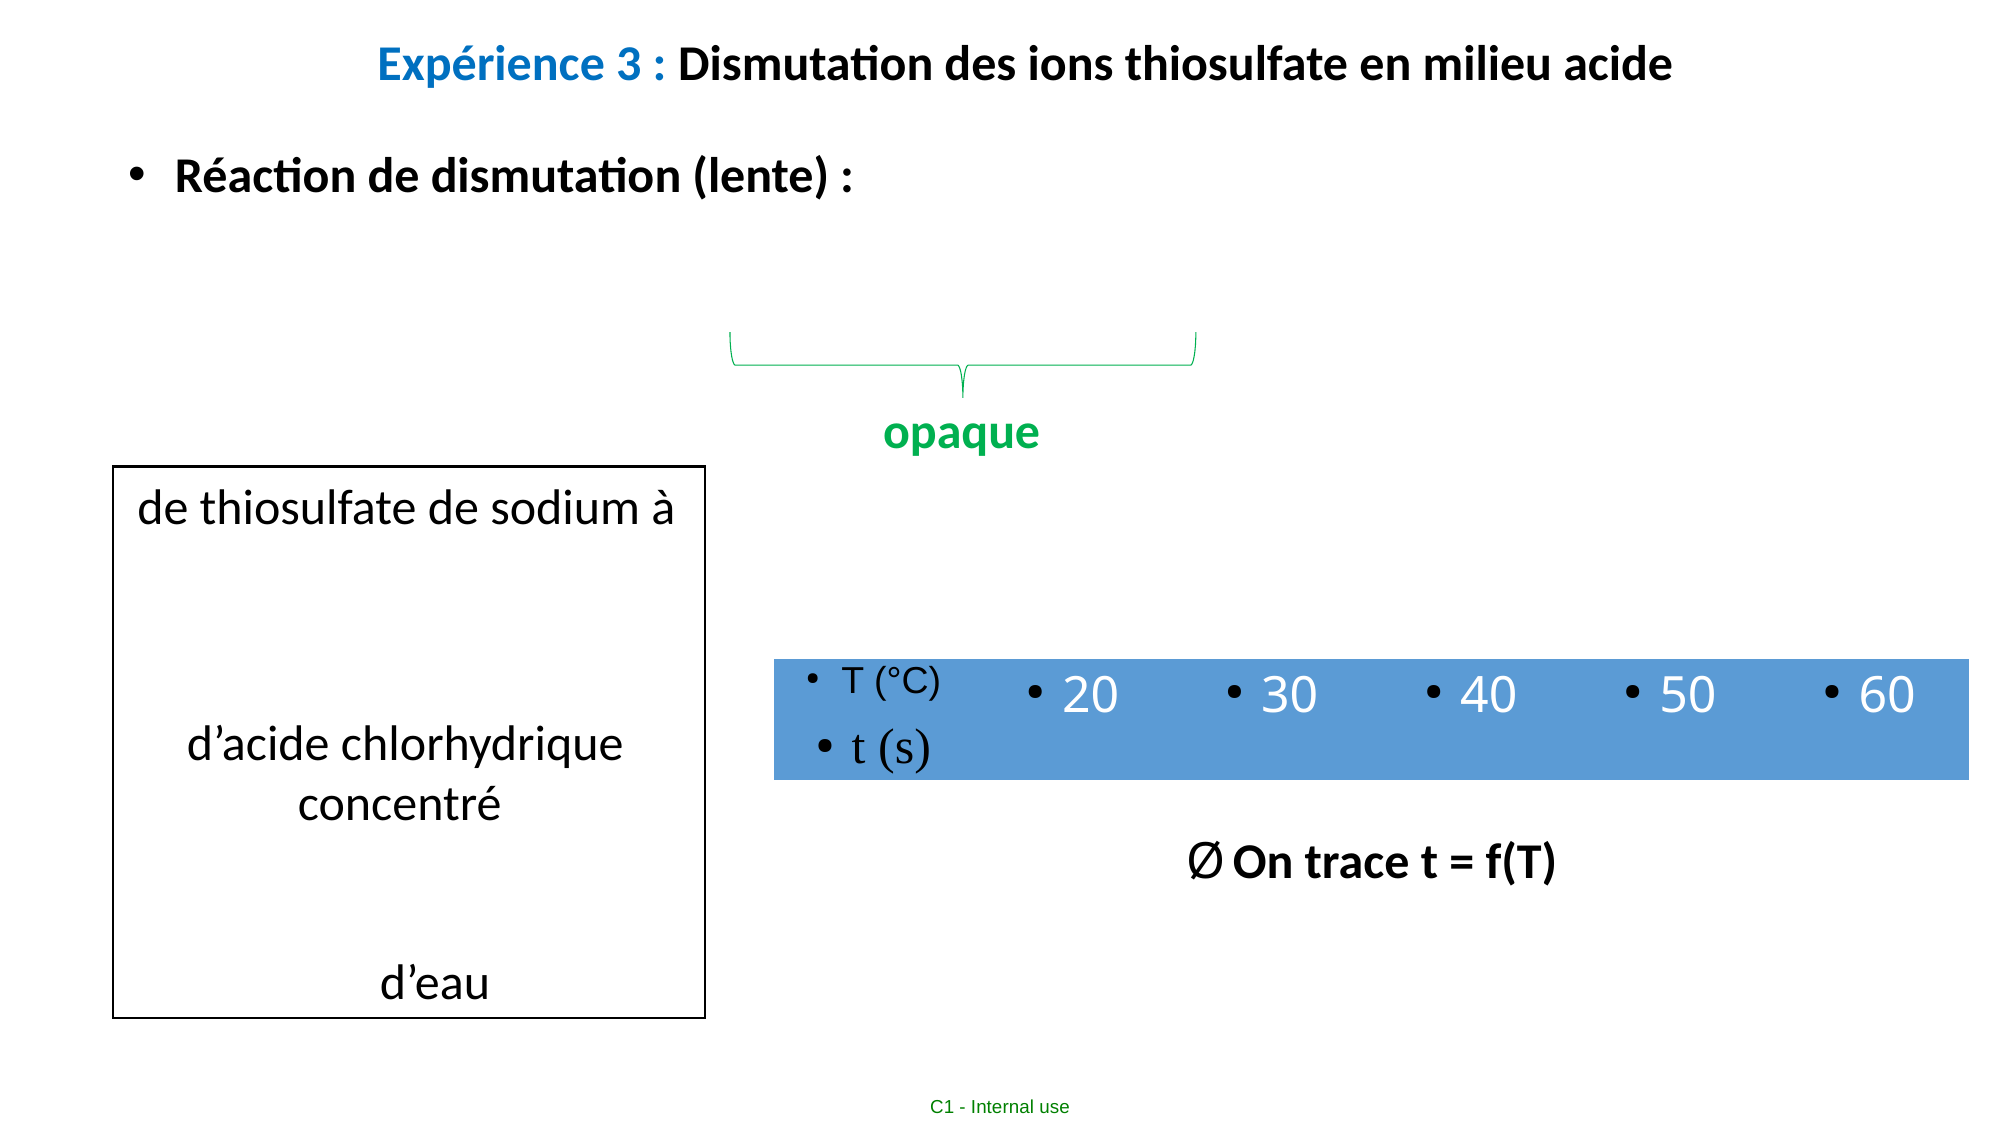

Expérience 3 : Dismutation des ions thiosulfate en milieu acide
Réaction de dismutation (lente) :
opaque
 de thiosulfate de sodium à
 d’acide chlorhydrique concentré
 d’eau
| T (°C) | 20 | 30 | 40 | 50 | 60 |
| --- | --- | --- | --- | --- | --- |
| t (s) | | | | | |
On trace t = f(T)